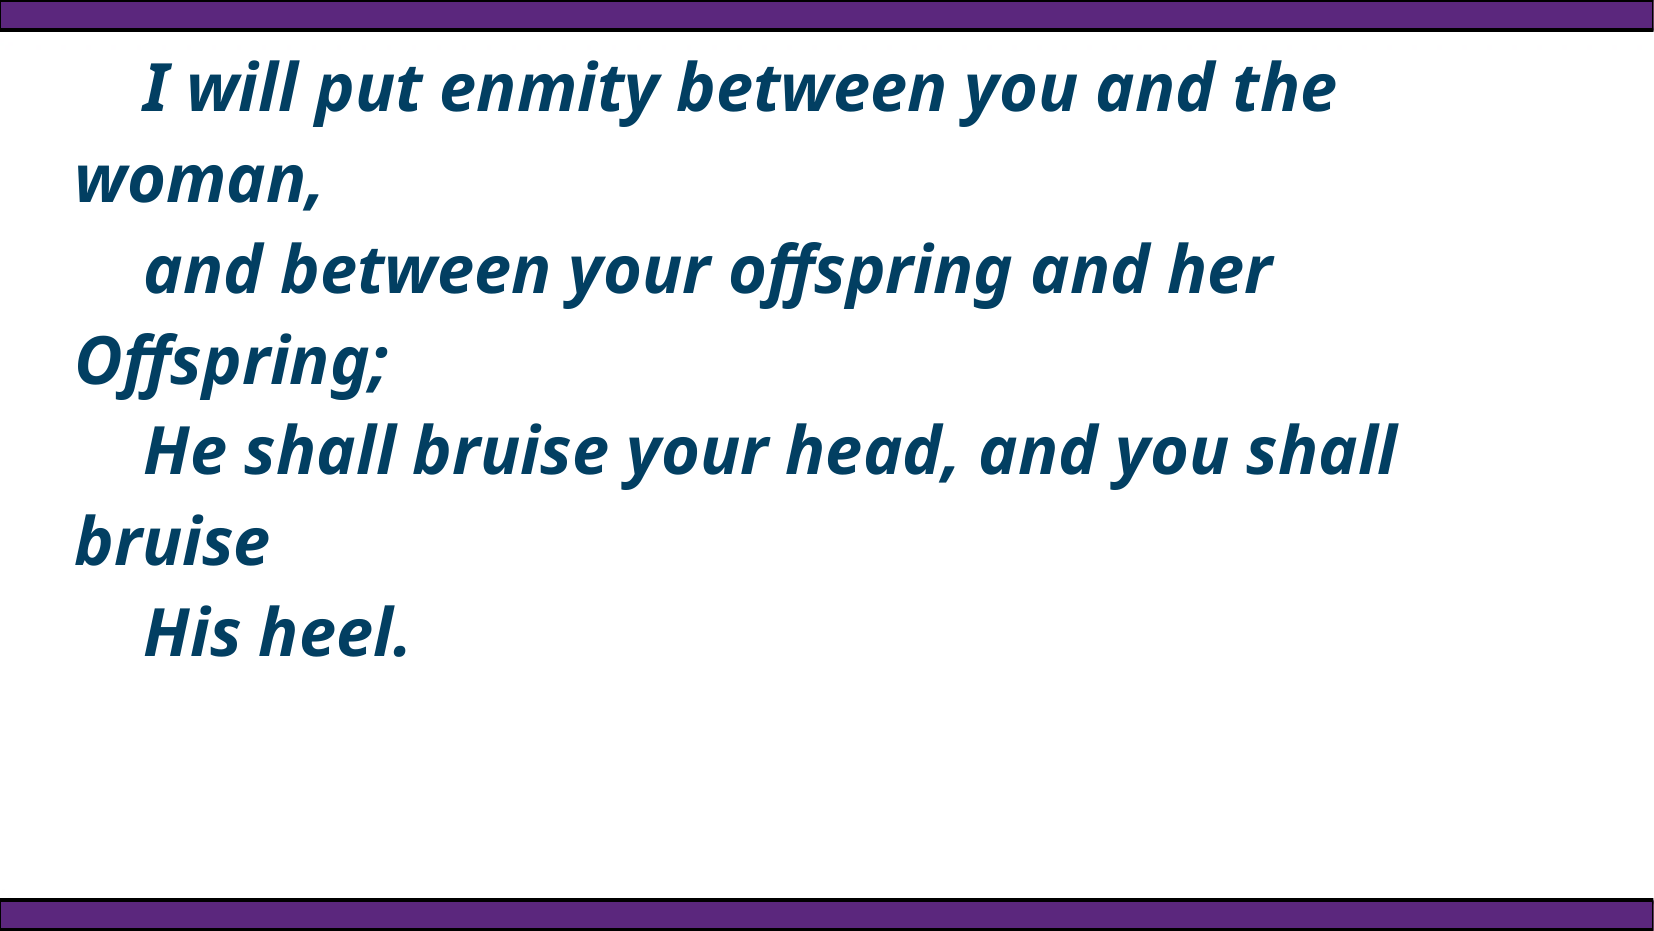

I will put enmity between you and the woman,
 and between your offspring and her Offspring;
 He shall bruise your head, and you shall bruise
 His heel.